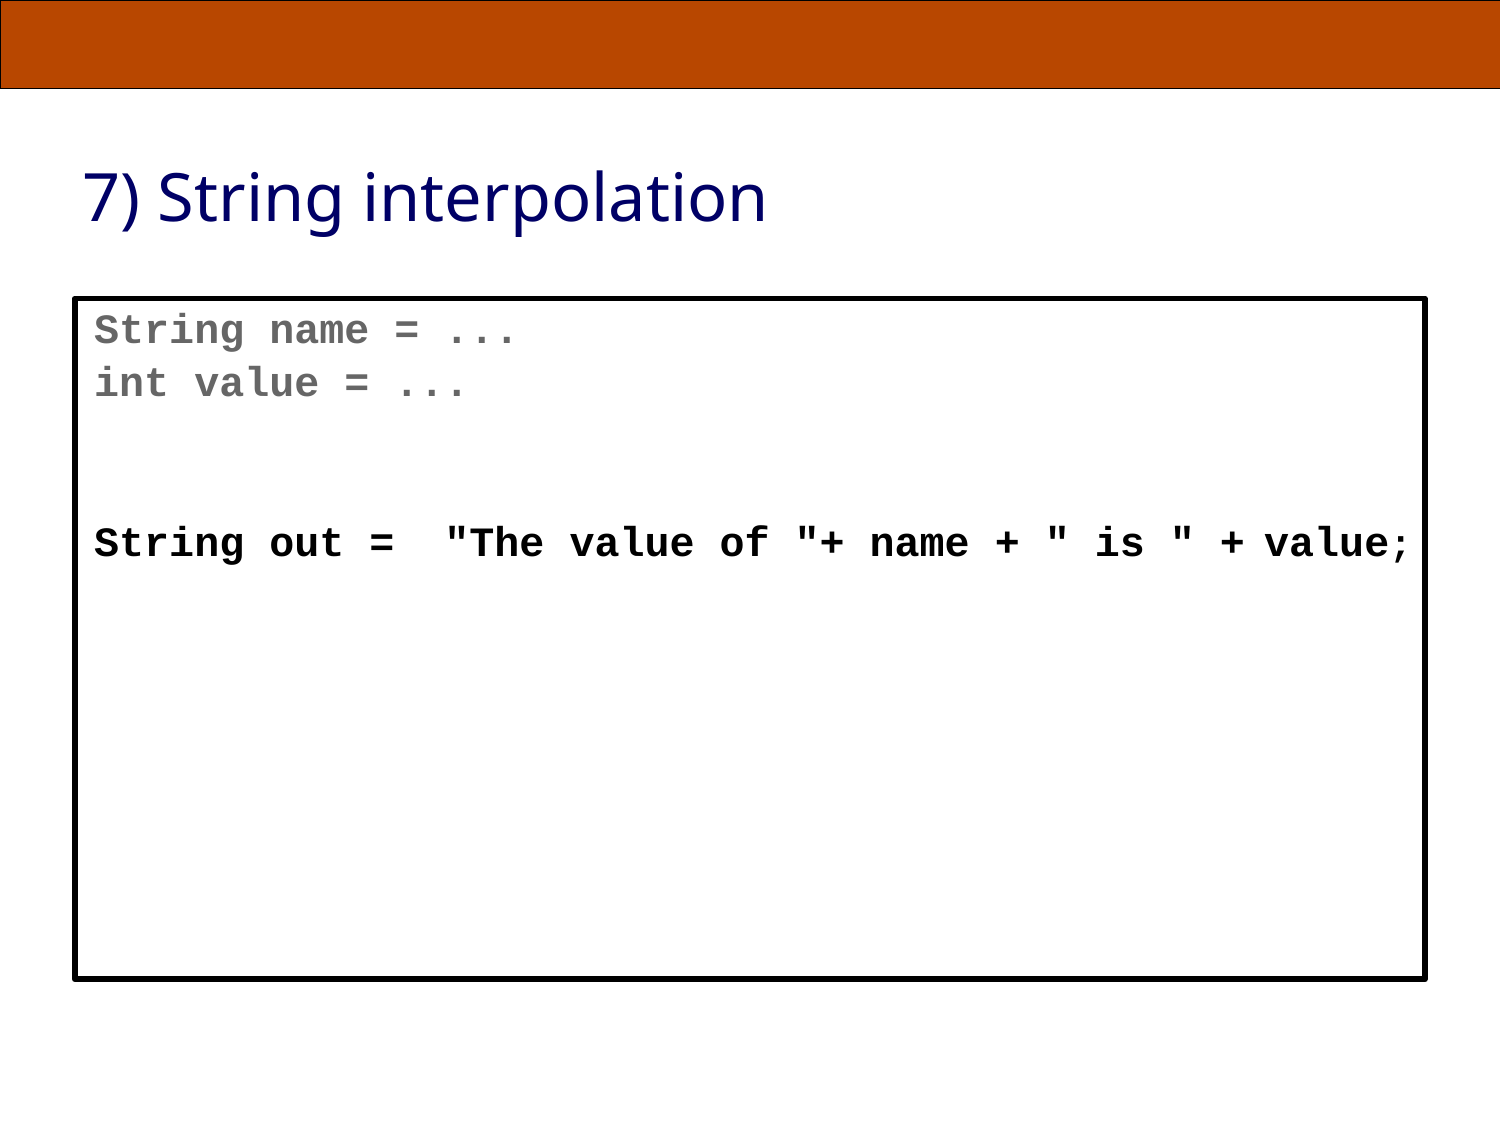

# 7) String interpolation
String name = ...
int value = ...
String out = "The value of "+ name + " is " + value;